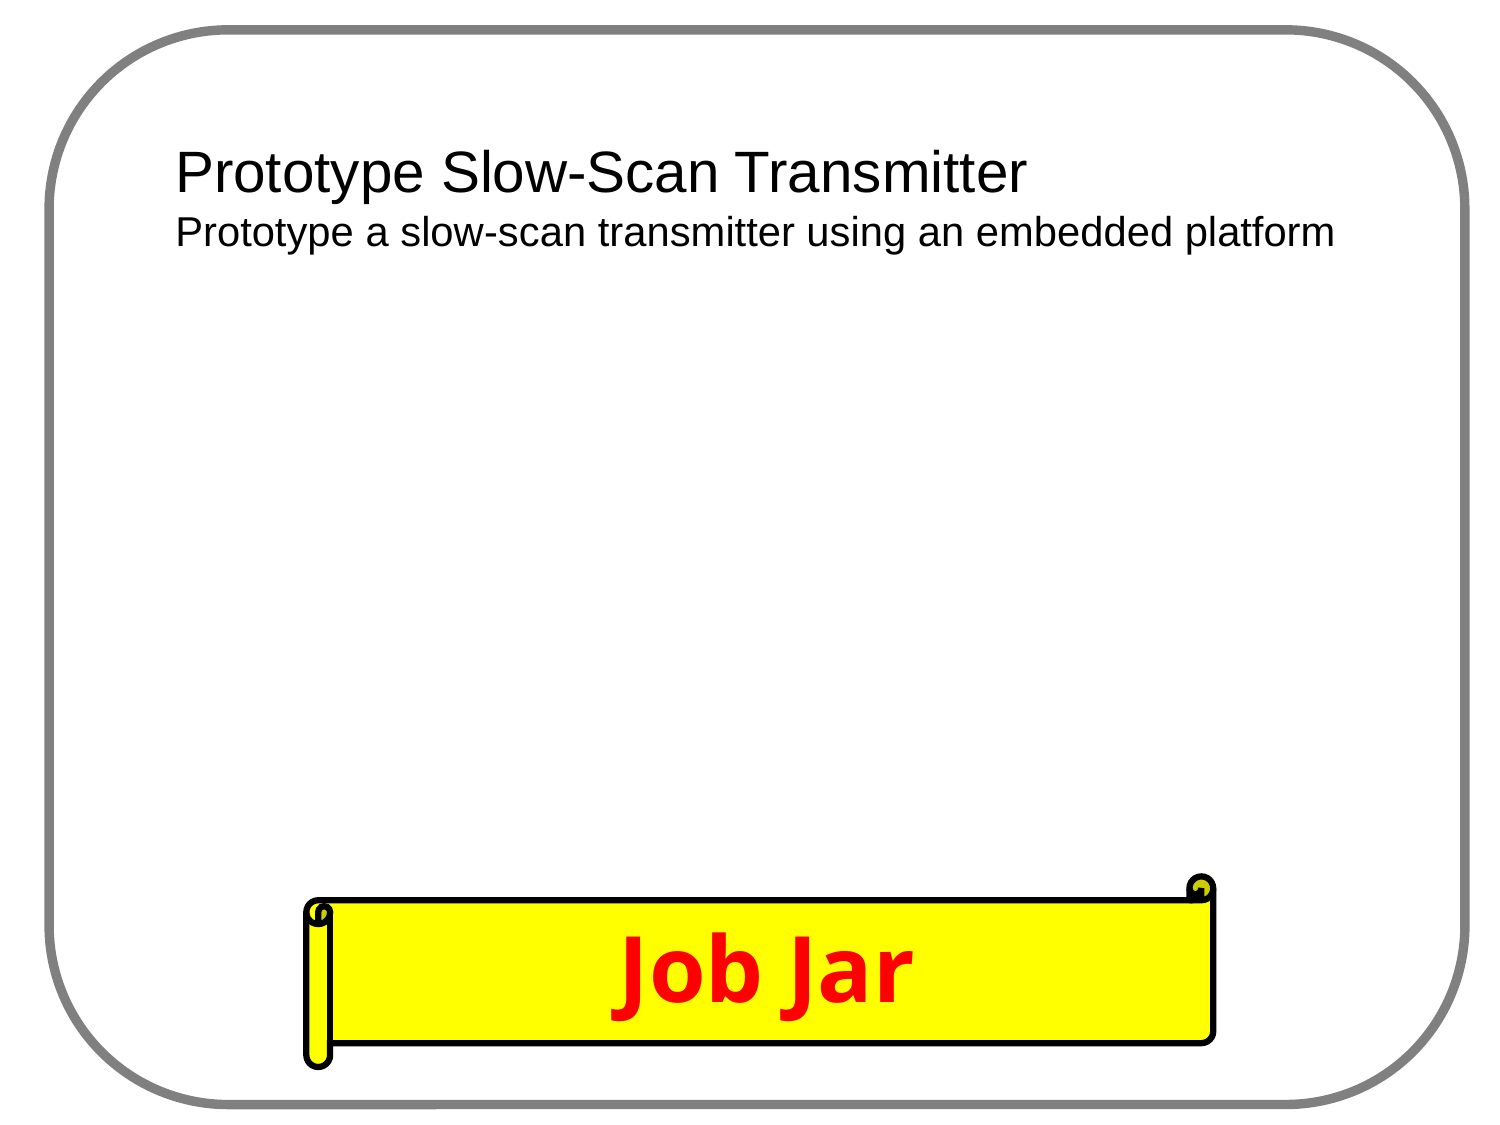

Prototype Slow-Scan Transmitter
Prototype a slow-scan transmitter using an embedded platform
Job Jar